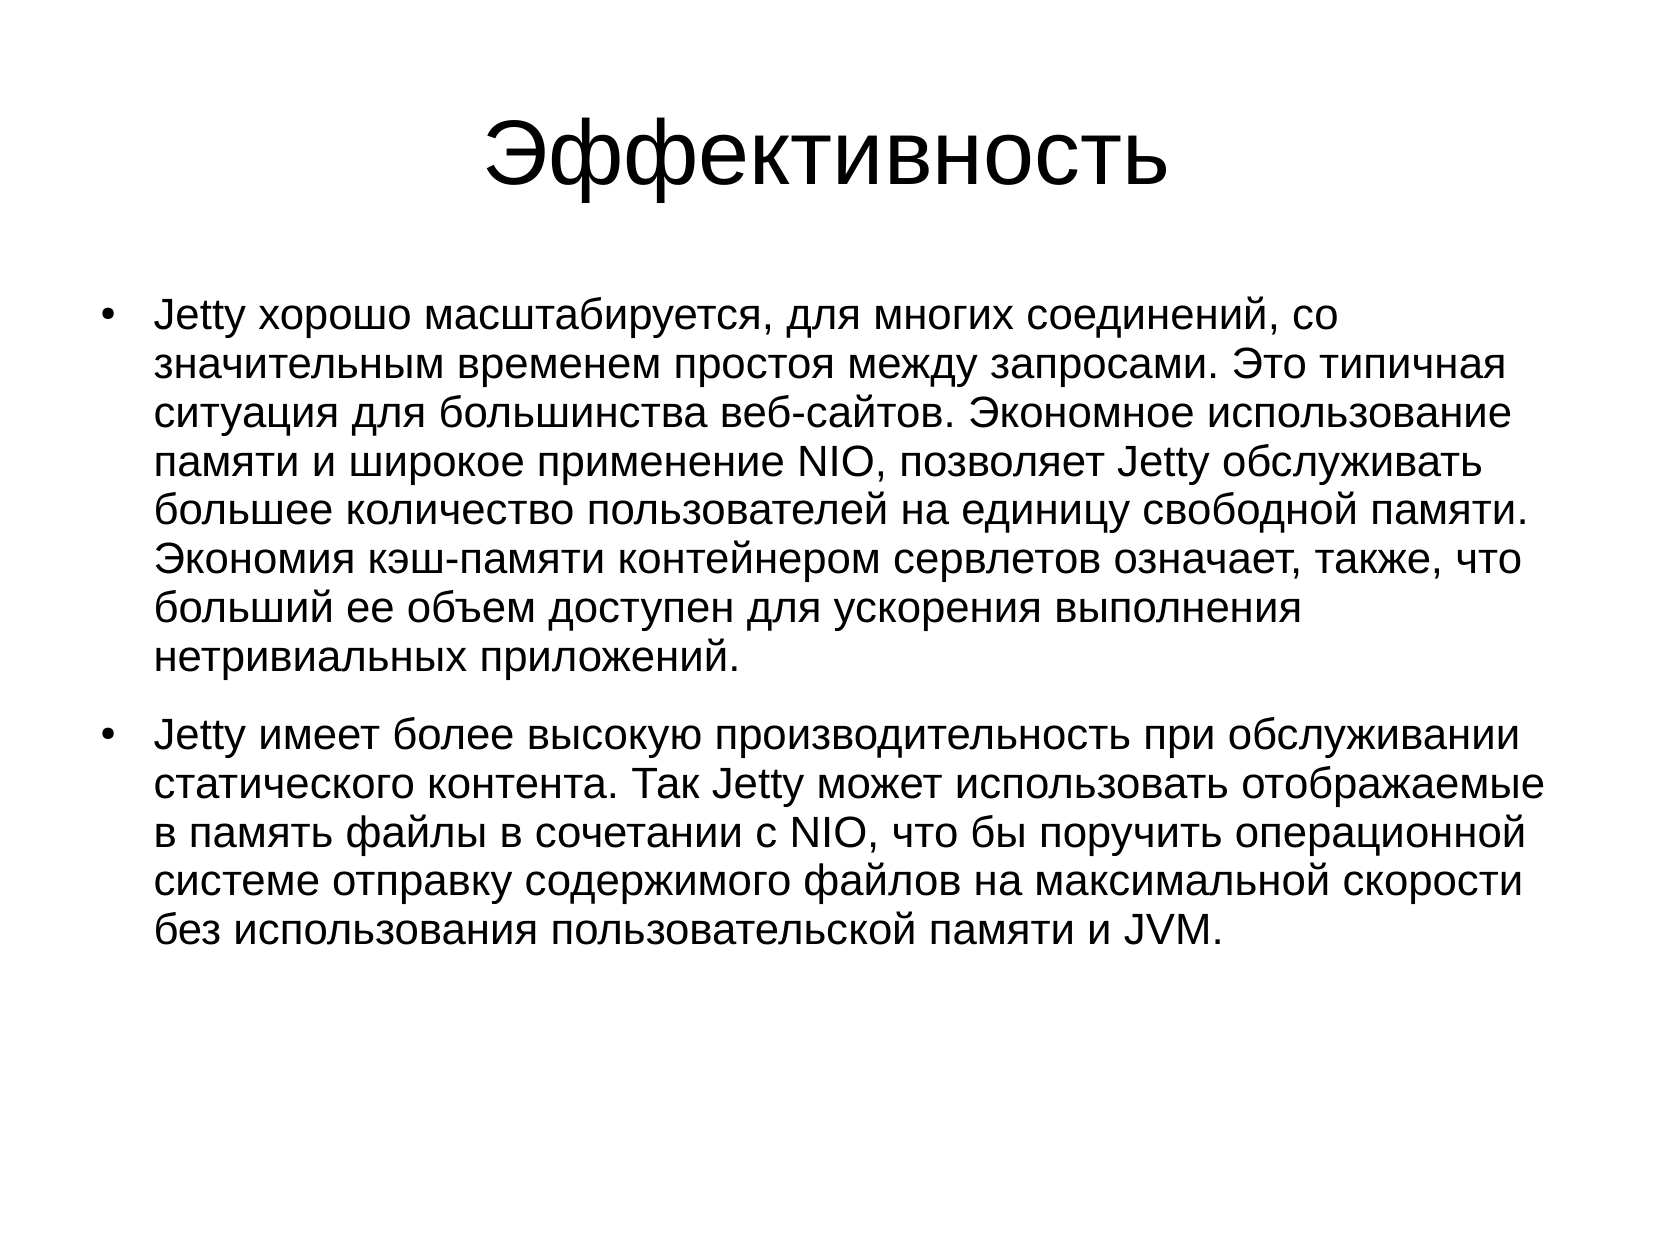

# Эффективность
Jetty хорошо масштабируется, для многих соединений, со значительным временем простоя между запросами. Это типичная ситуация для большинства веб-сайтов. Экономное использование памяти и широкое применение NIO, позволяет Jetty обслуживать большее количество пользователей на единицу свободной памяти. Экономия кэш-памяти контейнером сервлетов означает, также, что больший ее объем доступен для ускорения выполнения нетривиальных приложений.
Jetty имеет более высокую производительность при обслуживании статического контента. Так Jetty может использовать отображаемые в память файлы в сочетании с NIO, что бы поручить операционной системе отправку содержимого файлов на максимальной скорости без использования пользовательской памяти и JVM.